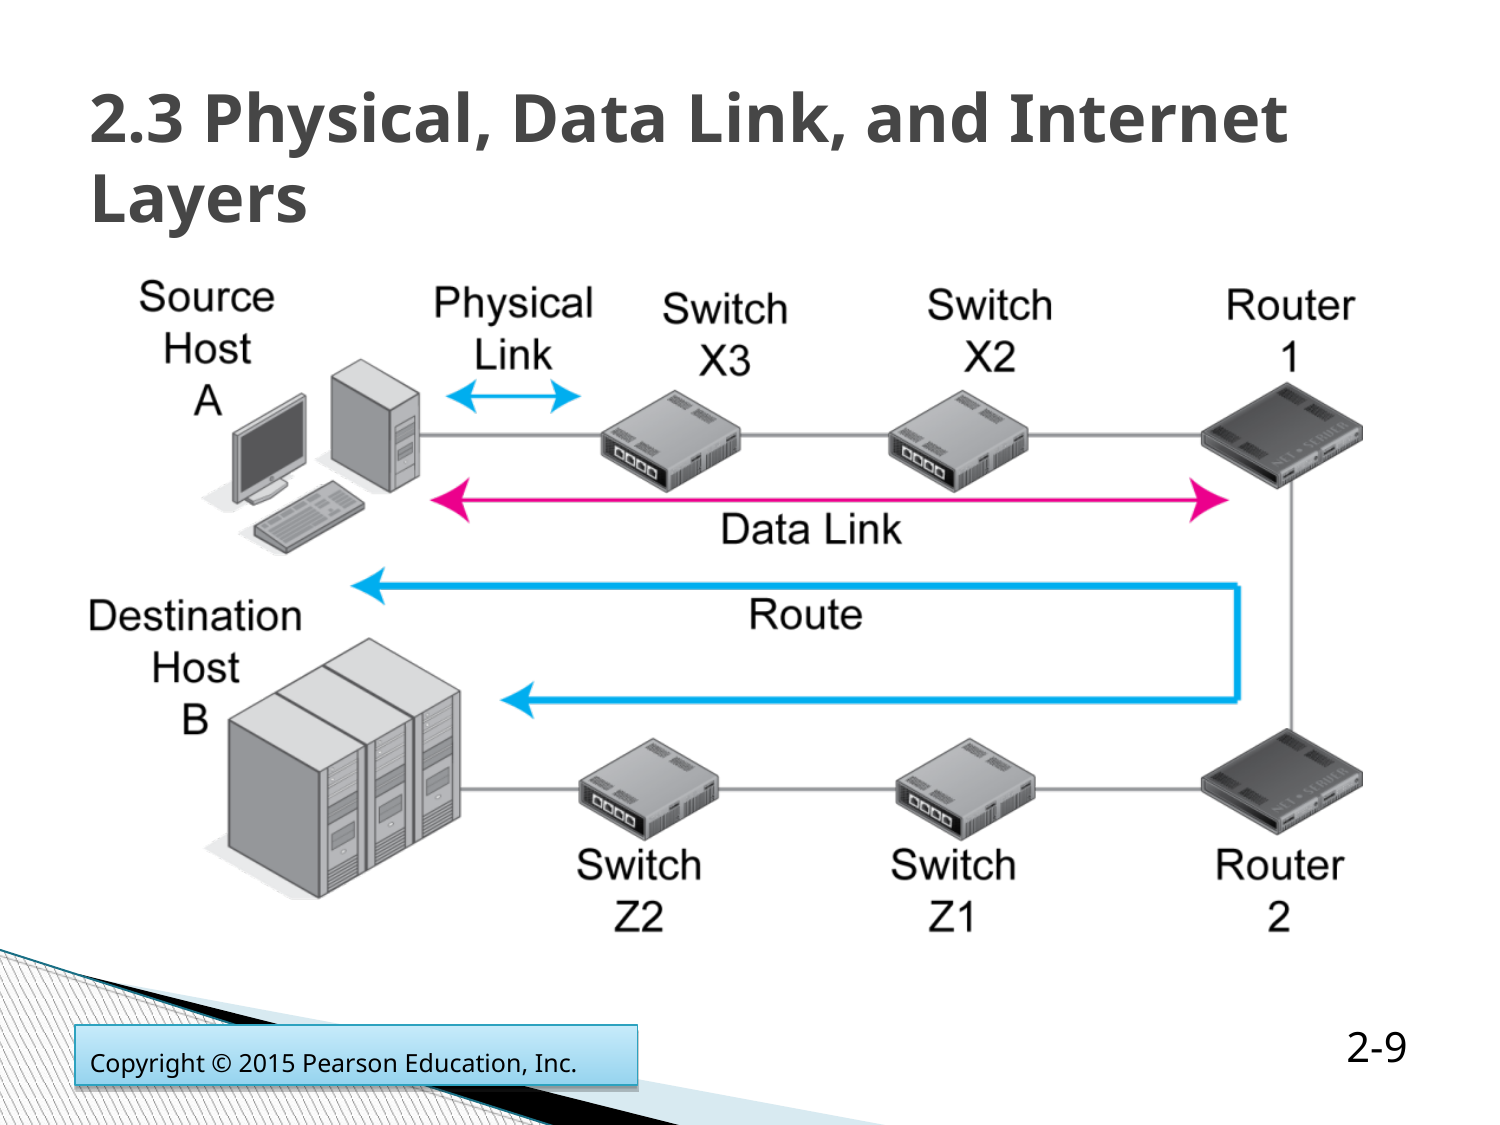

# 2.3 Physical, Data Link, and Internet Layers
Copyright © 2015 Pearson Education, Inc.